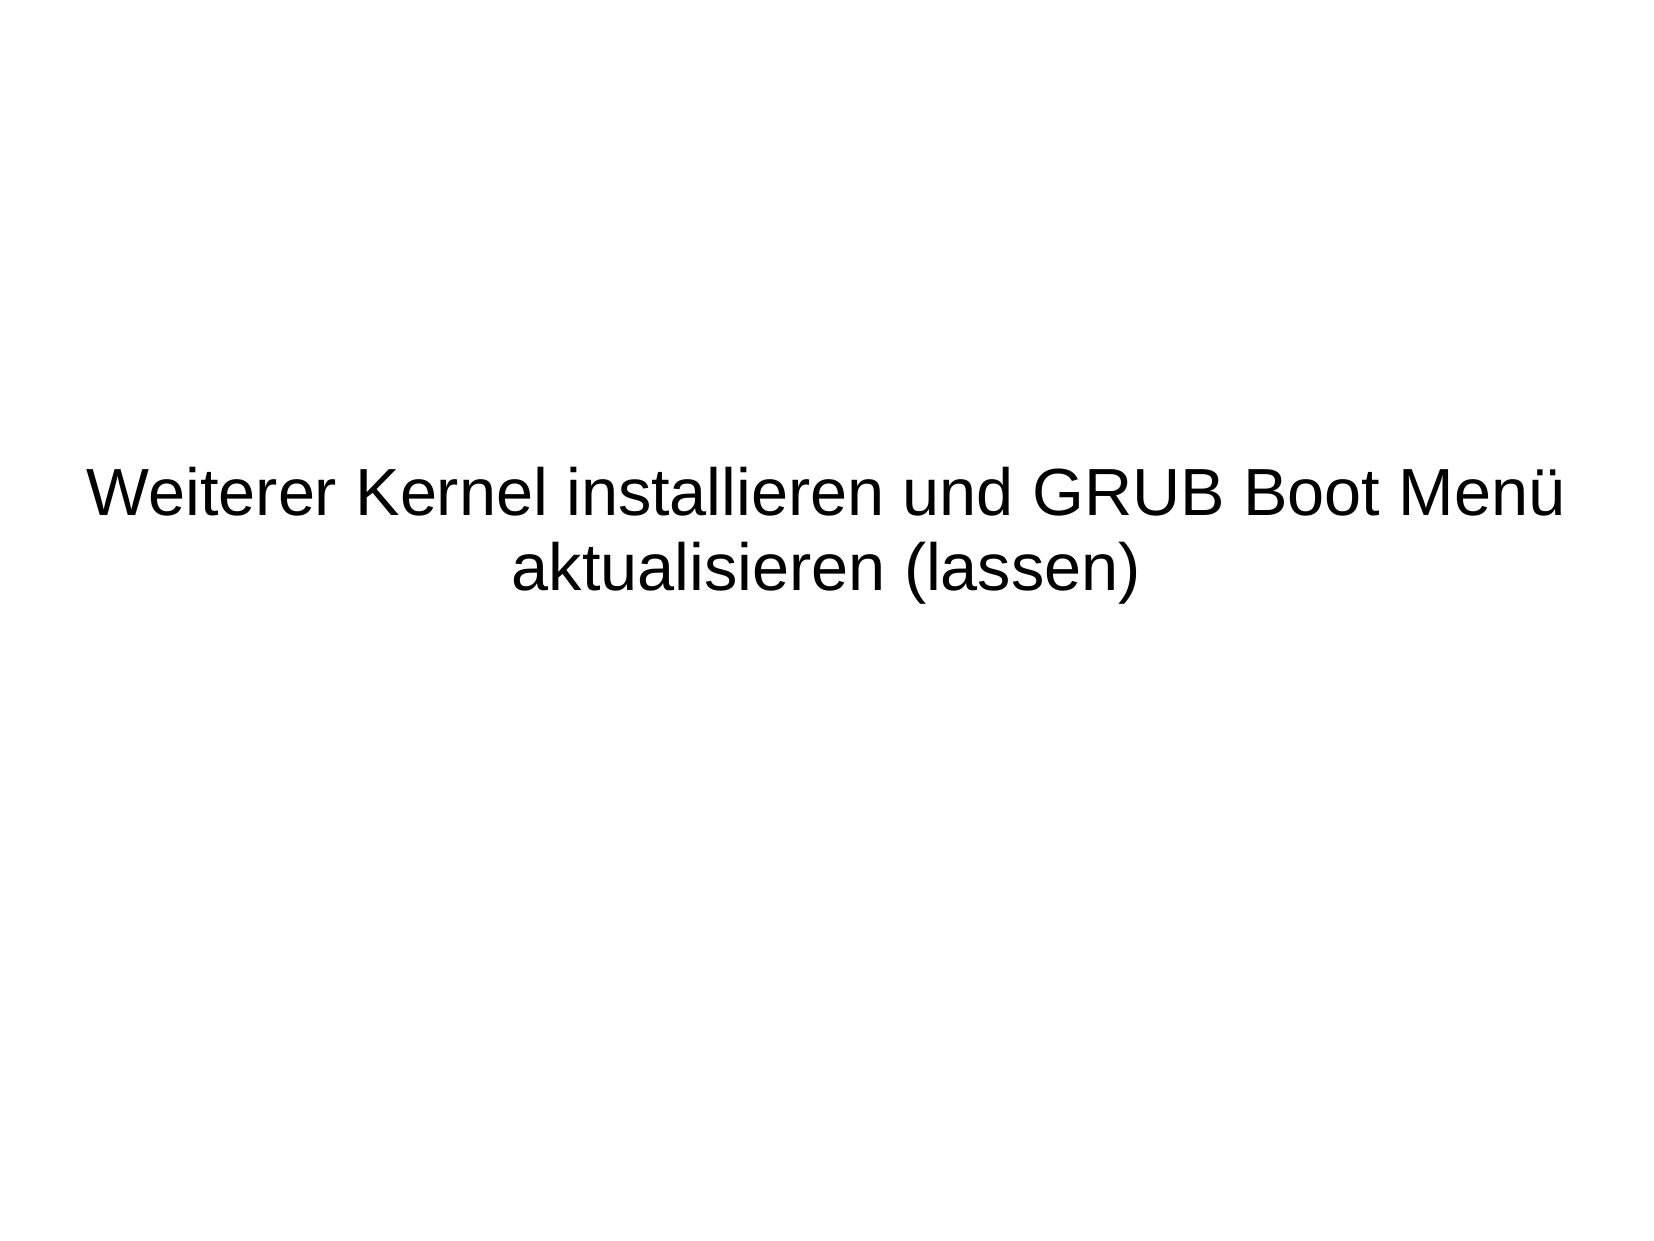

# Weiterer Kernel installieren und GRUB Boot Menü aktualisieren (lassen)